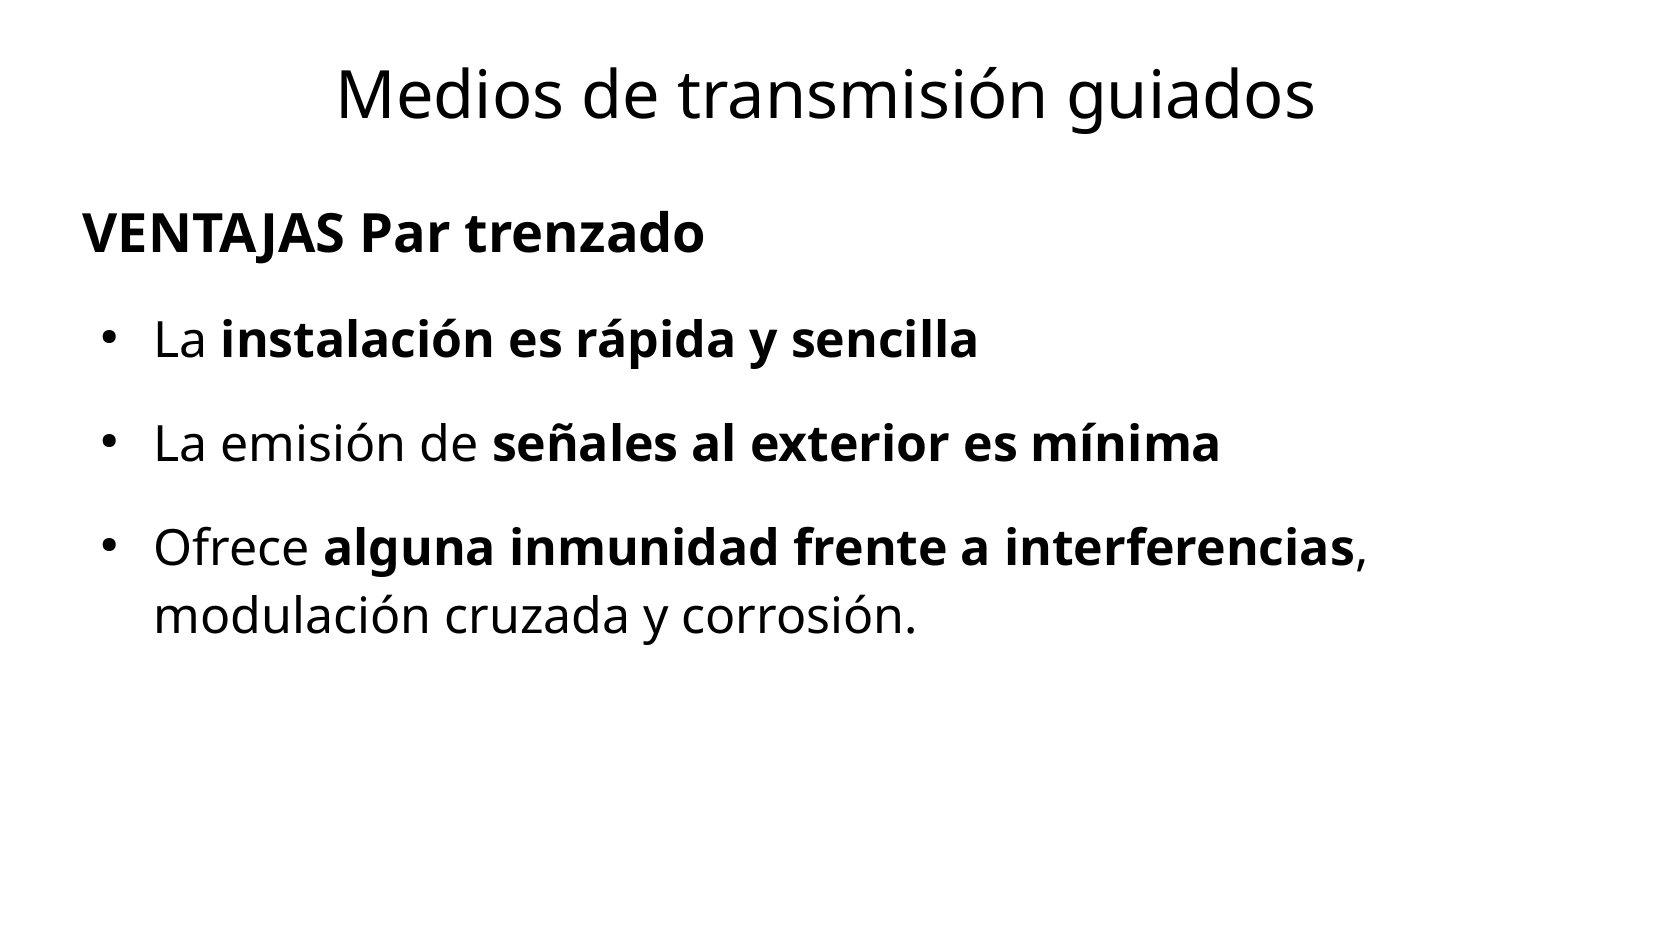

# Medios de transmisión guiados
VENTAJAS Par trenzado
La instalación es rápida y sencilla
La emisión de señales al exterior es mínima
Ofrece alguna inmunidad frente a interferencias, modulación cruzada y corrosión.